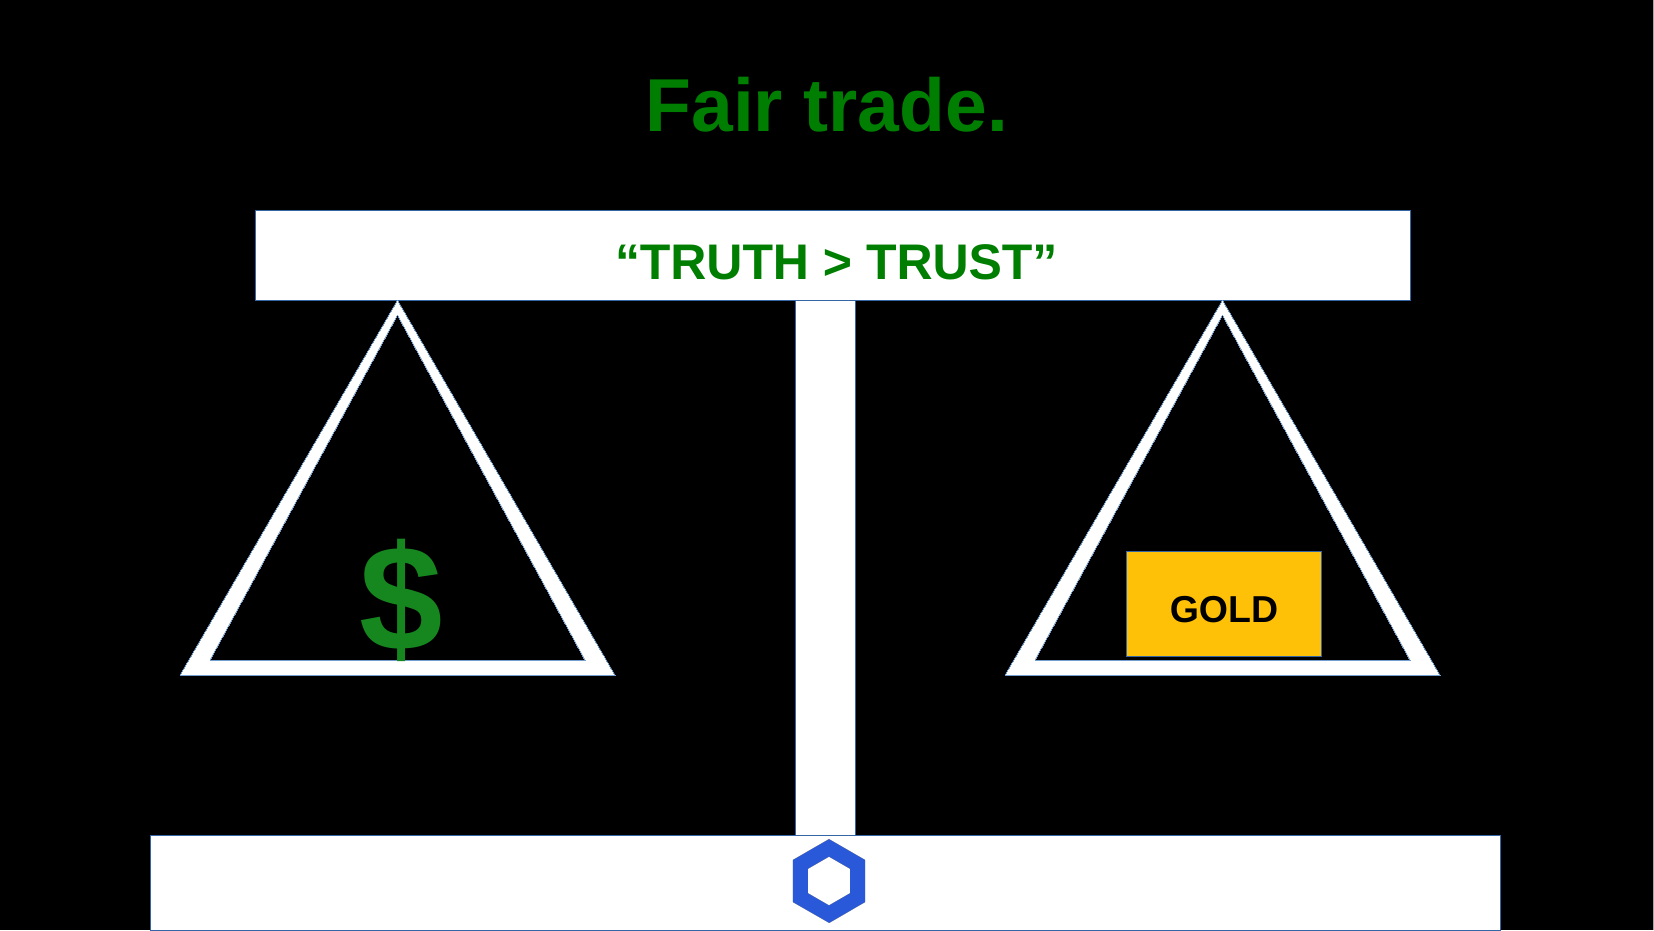

# Fair trade.
“TRUTH > TRUST”
$
GOLD